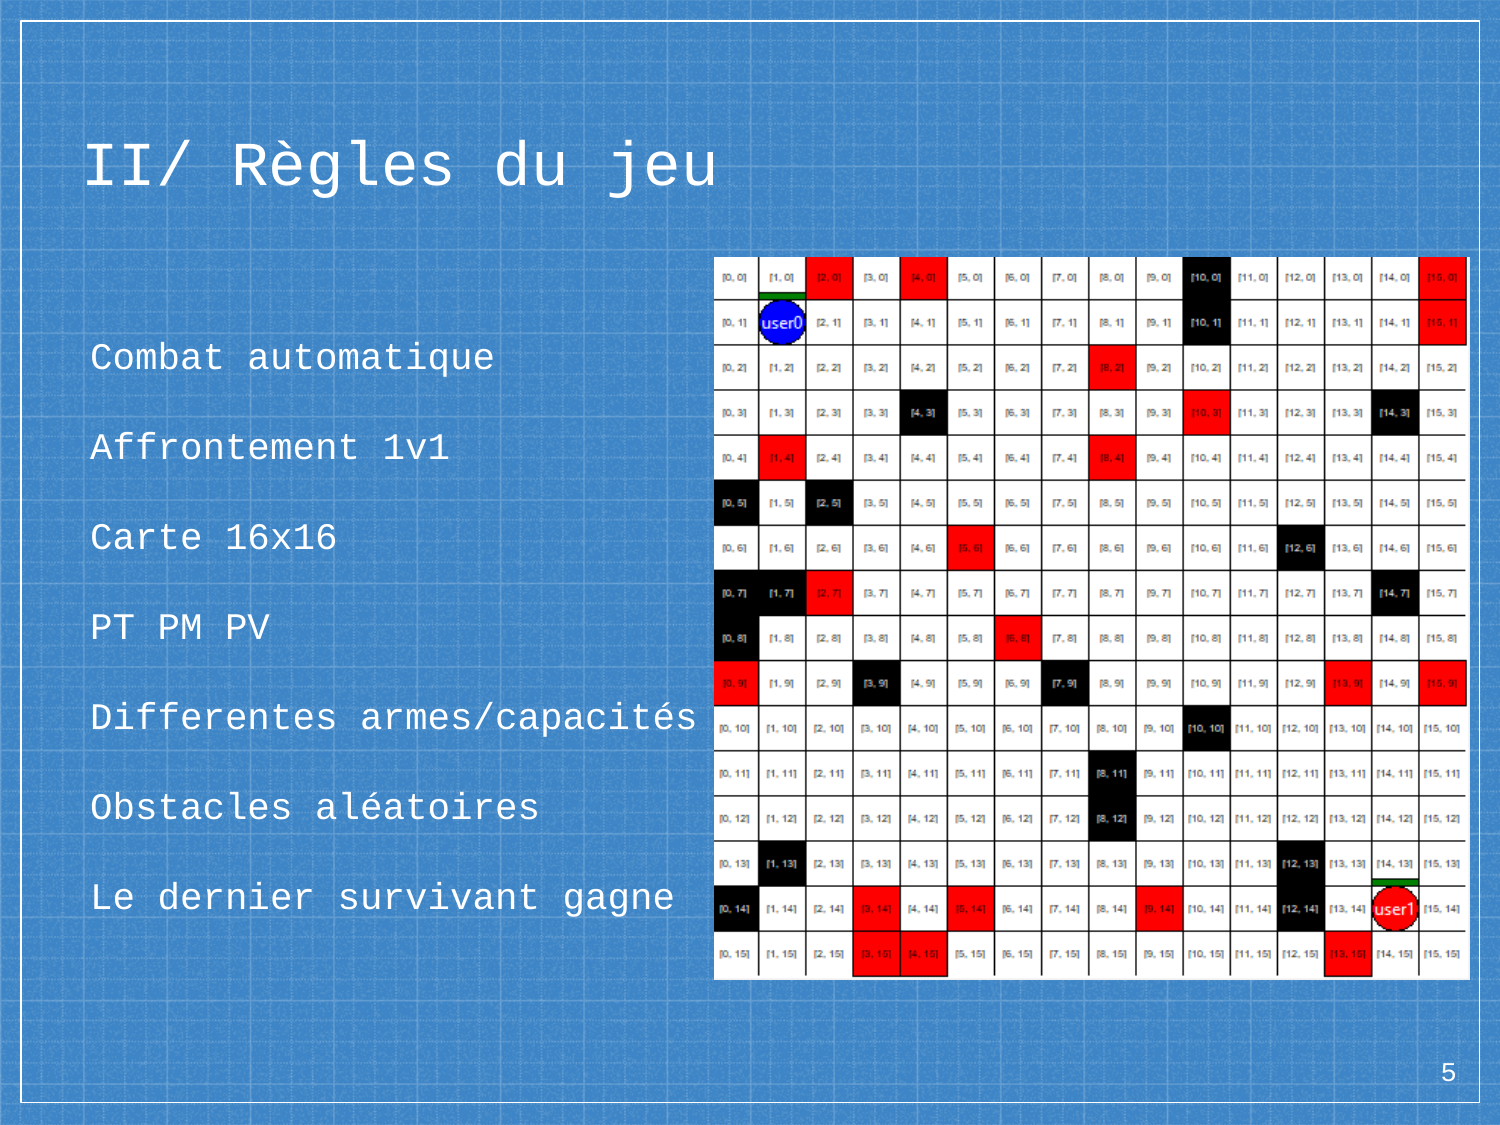

# II/ Règles du jeu
Combat automatique
Affrontement 1v1
Carte 16x16
PT PM PV
Differentes armes/capacités
Obstacles aléatoires
Le dernier survivant gagne